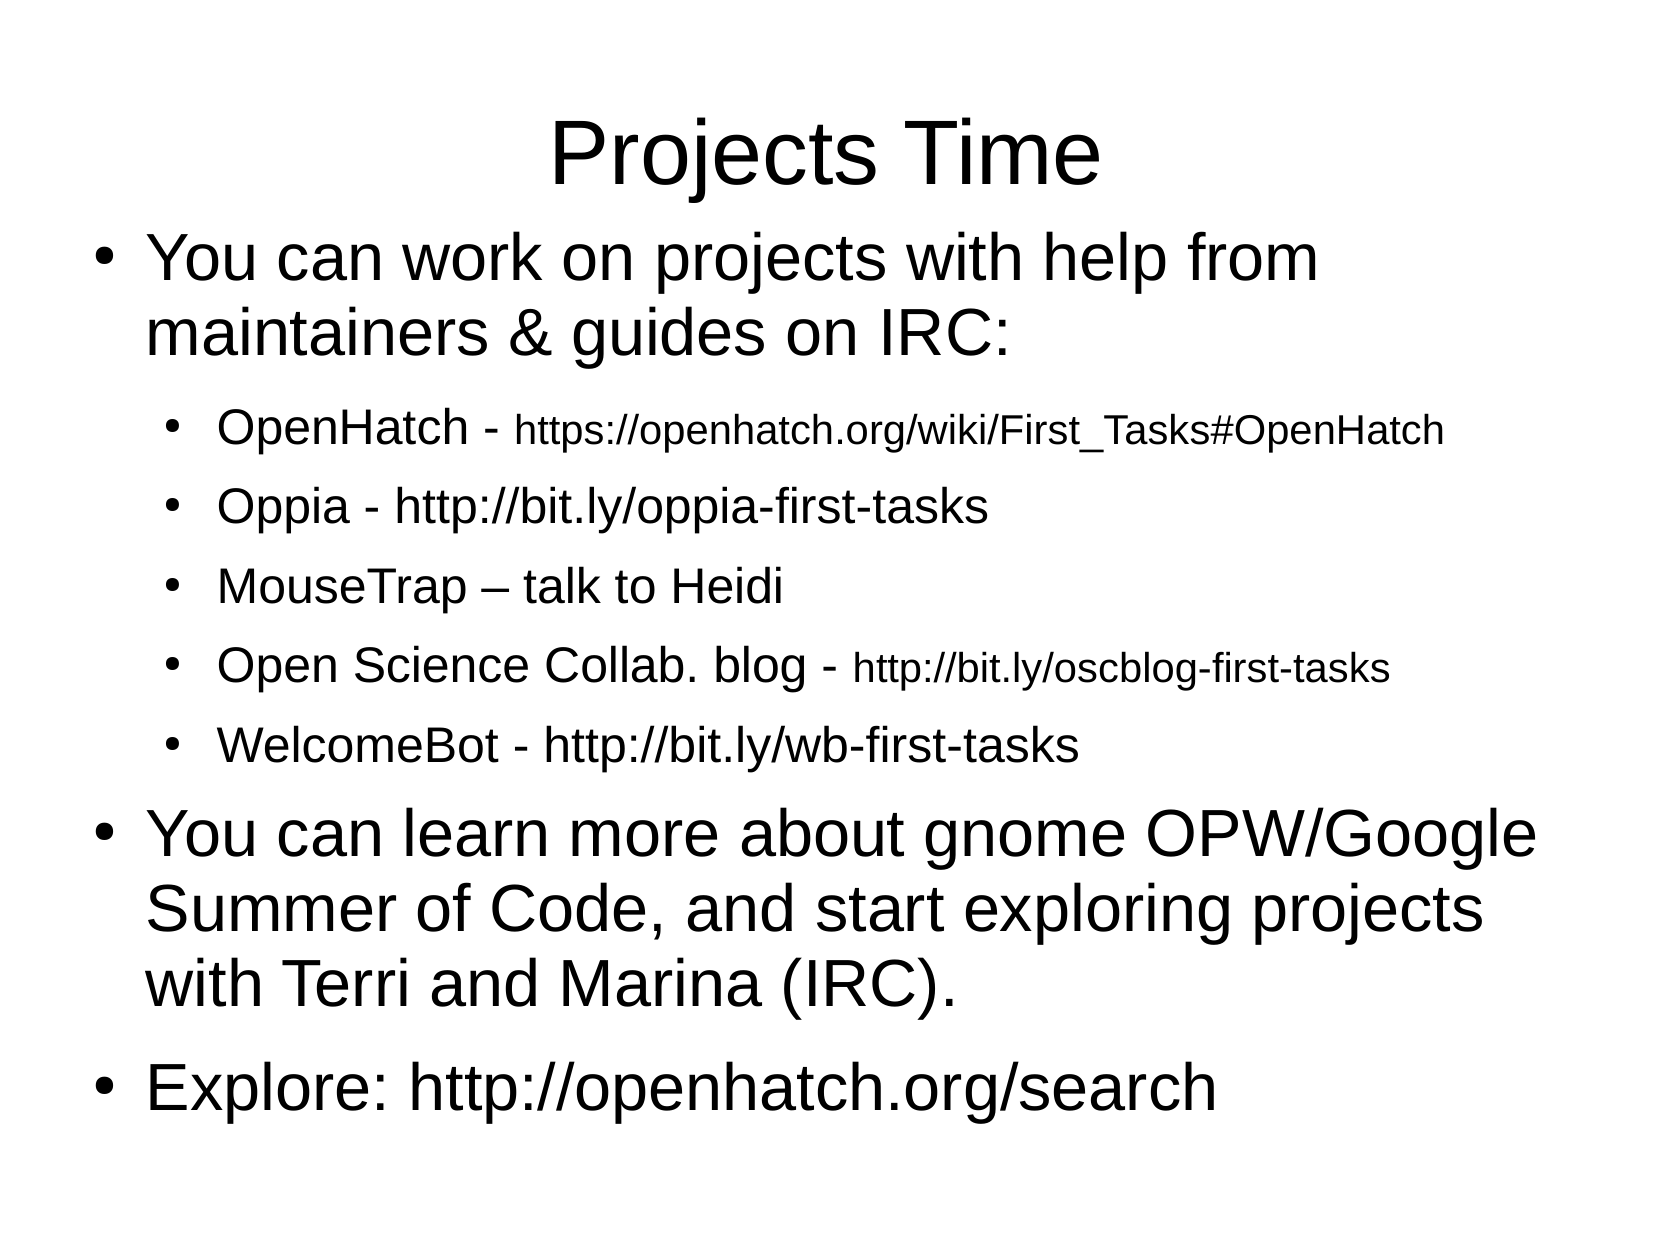

# Projects Time
You can work on projects with help from maintainers & guides on IRC:
OpenHatch - https://openhatch.org/wiki/First_Tasks#OpenHatch
Oppia - http://bit.ly/oppia-first-tasks
MouseTrap – talk to Heidi
Open Science Collab. blog - http://bit.ly/oscblog-first-tasks
WelcomeBot - http://bit.ly/wb-first-tasks
You can learn more about gnome OPW/Google Summer of Code, and start exploring projects with Terri and Marina (IRC).
Explore: http://openhatch.org/search